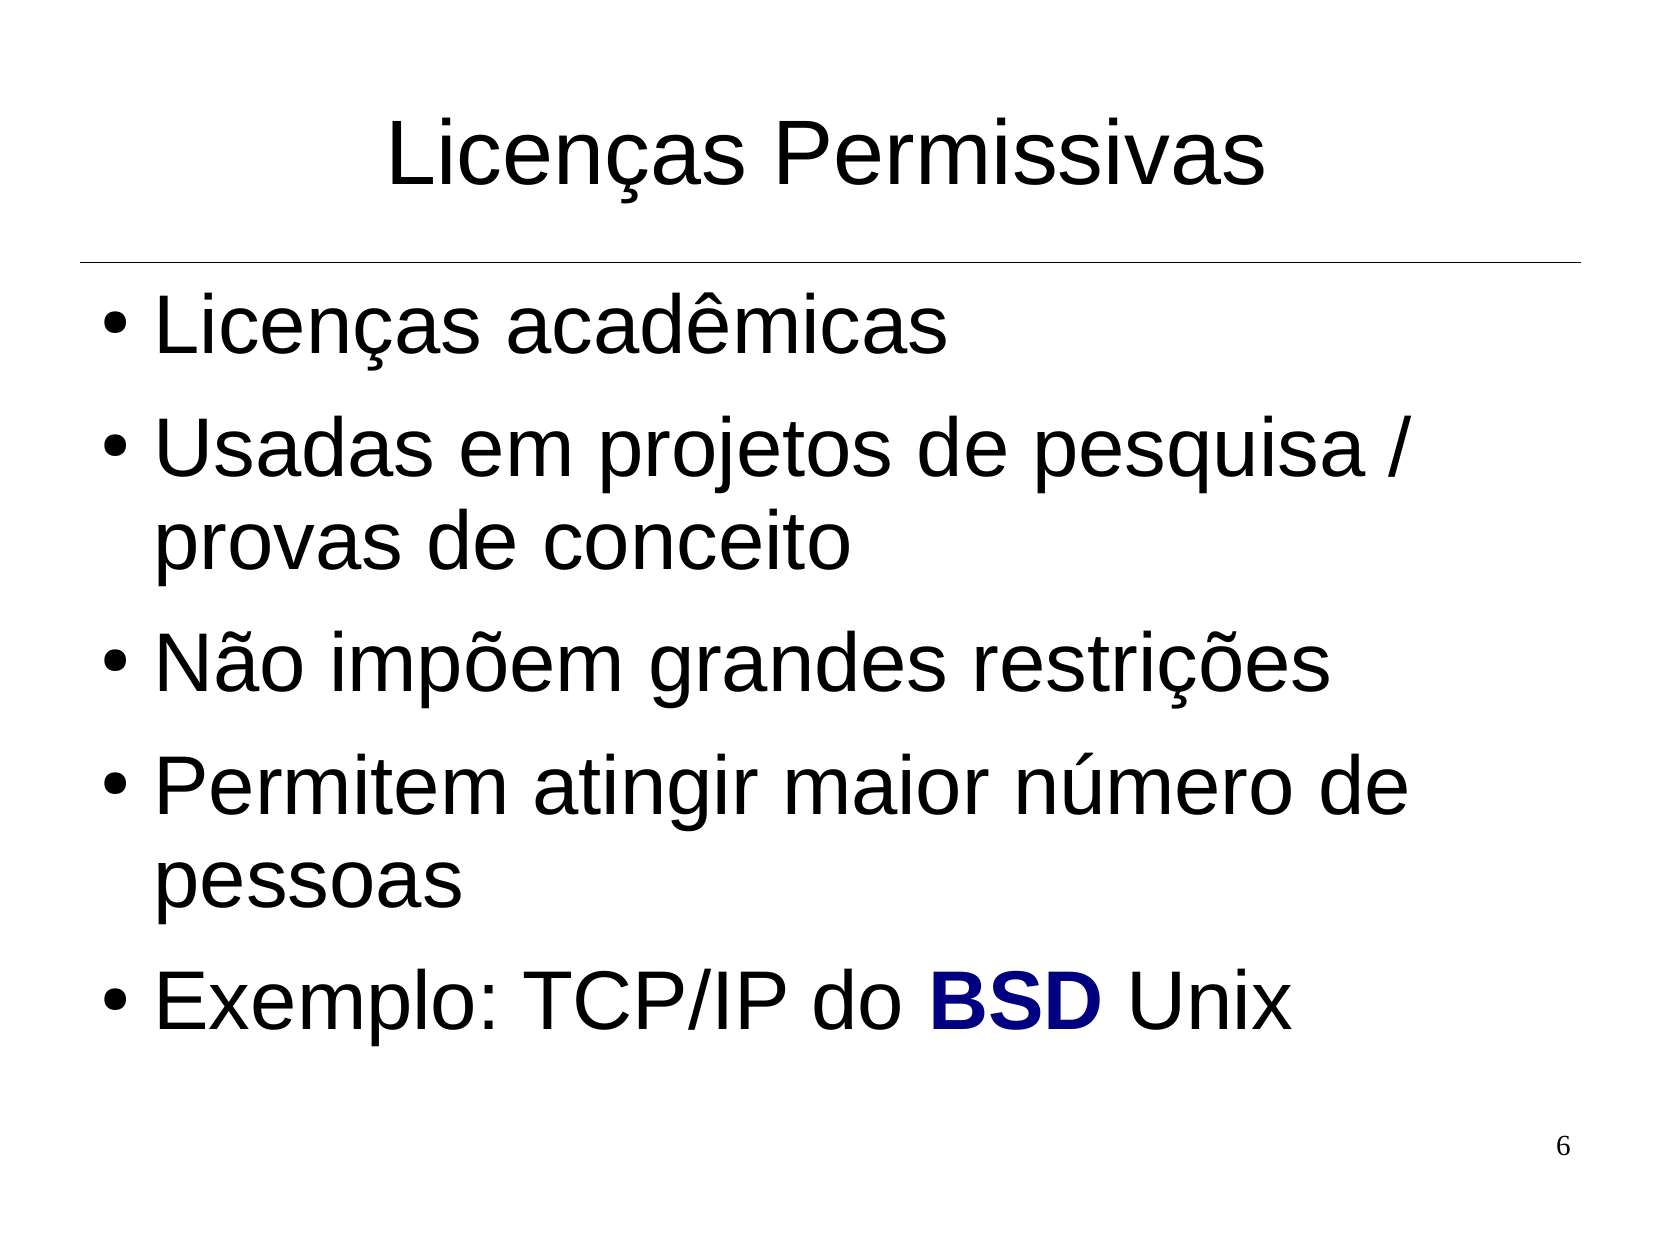

# Licenças Permissivas
Licenças acadêmicas
Usadas em projetos de pesquisa / provas de conceito
Não impõem grandes restrições
Permitem atingir maior número de pessoas
Exemplo: TCP/IP do BSD Unix
6